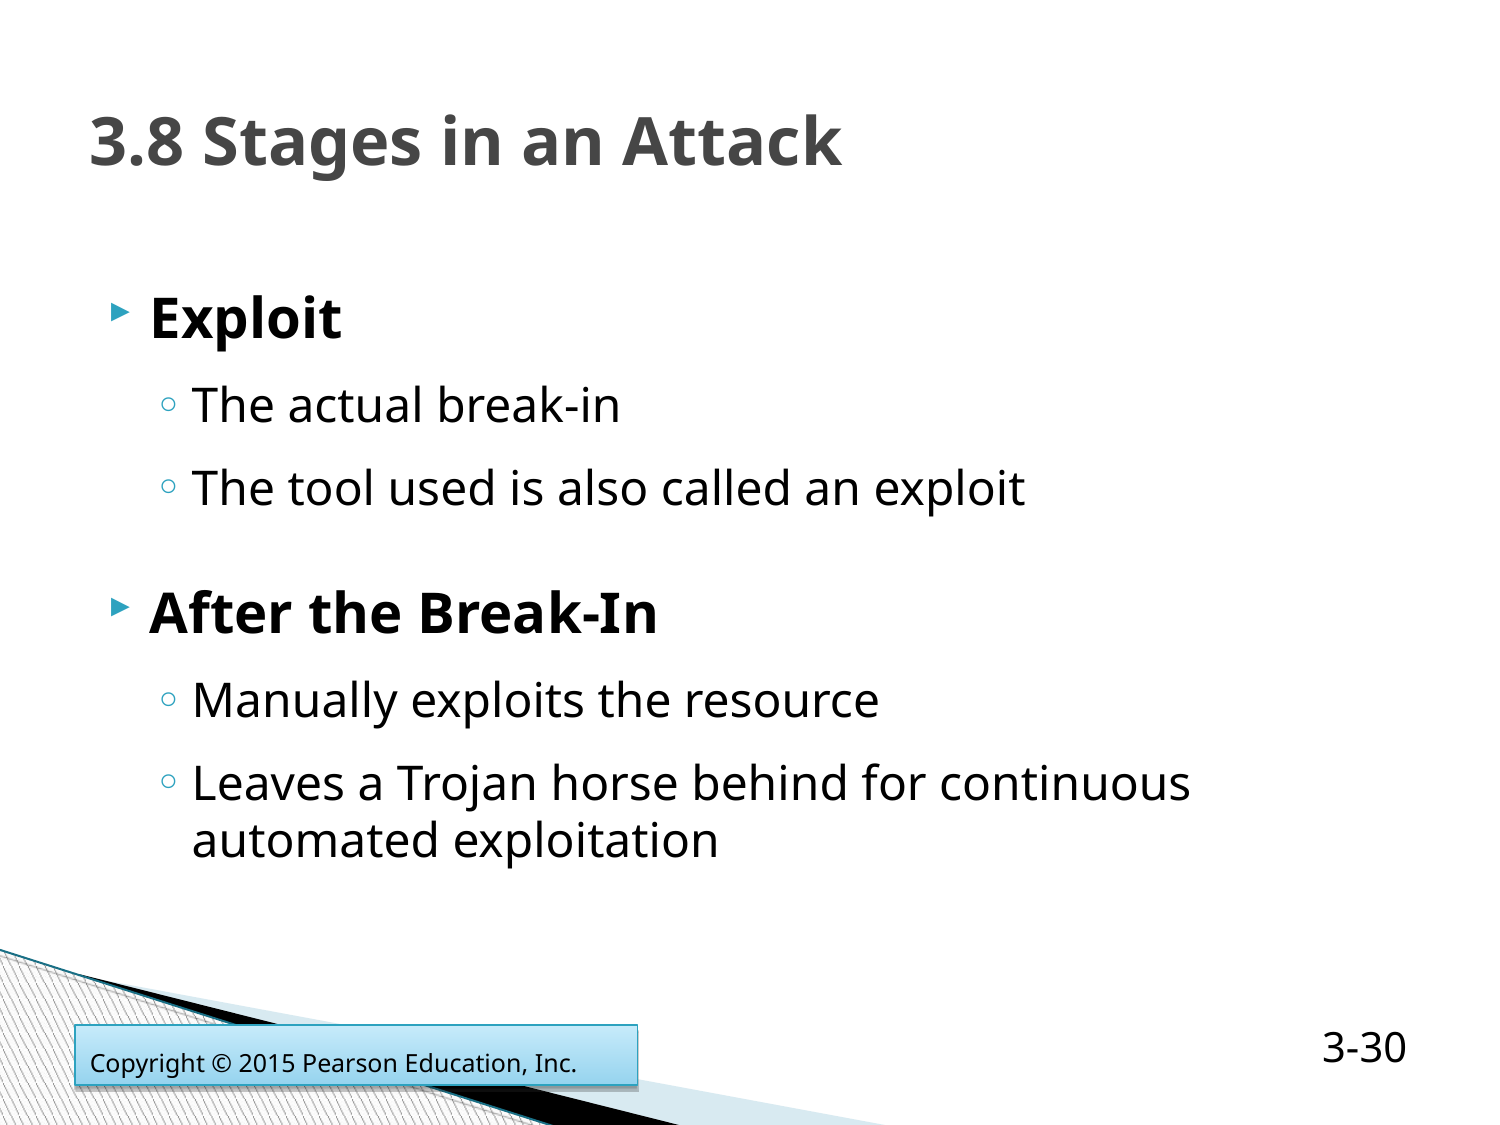

3.8 Stages in an Attack
# Exploit
The actual break-in
The tool used is also called an exploit
After the Break-In
Manually exploits the resource
Leaves a Trojan horse behind for continuous automated exploitation
Copyright © 2015 Pearson Education, Inc.